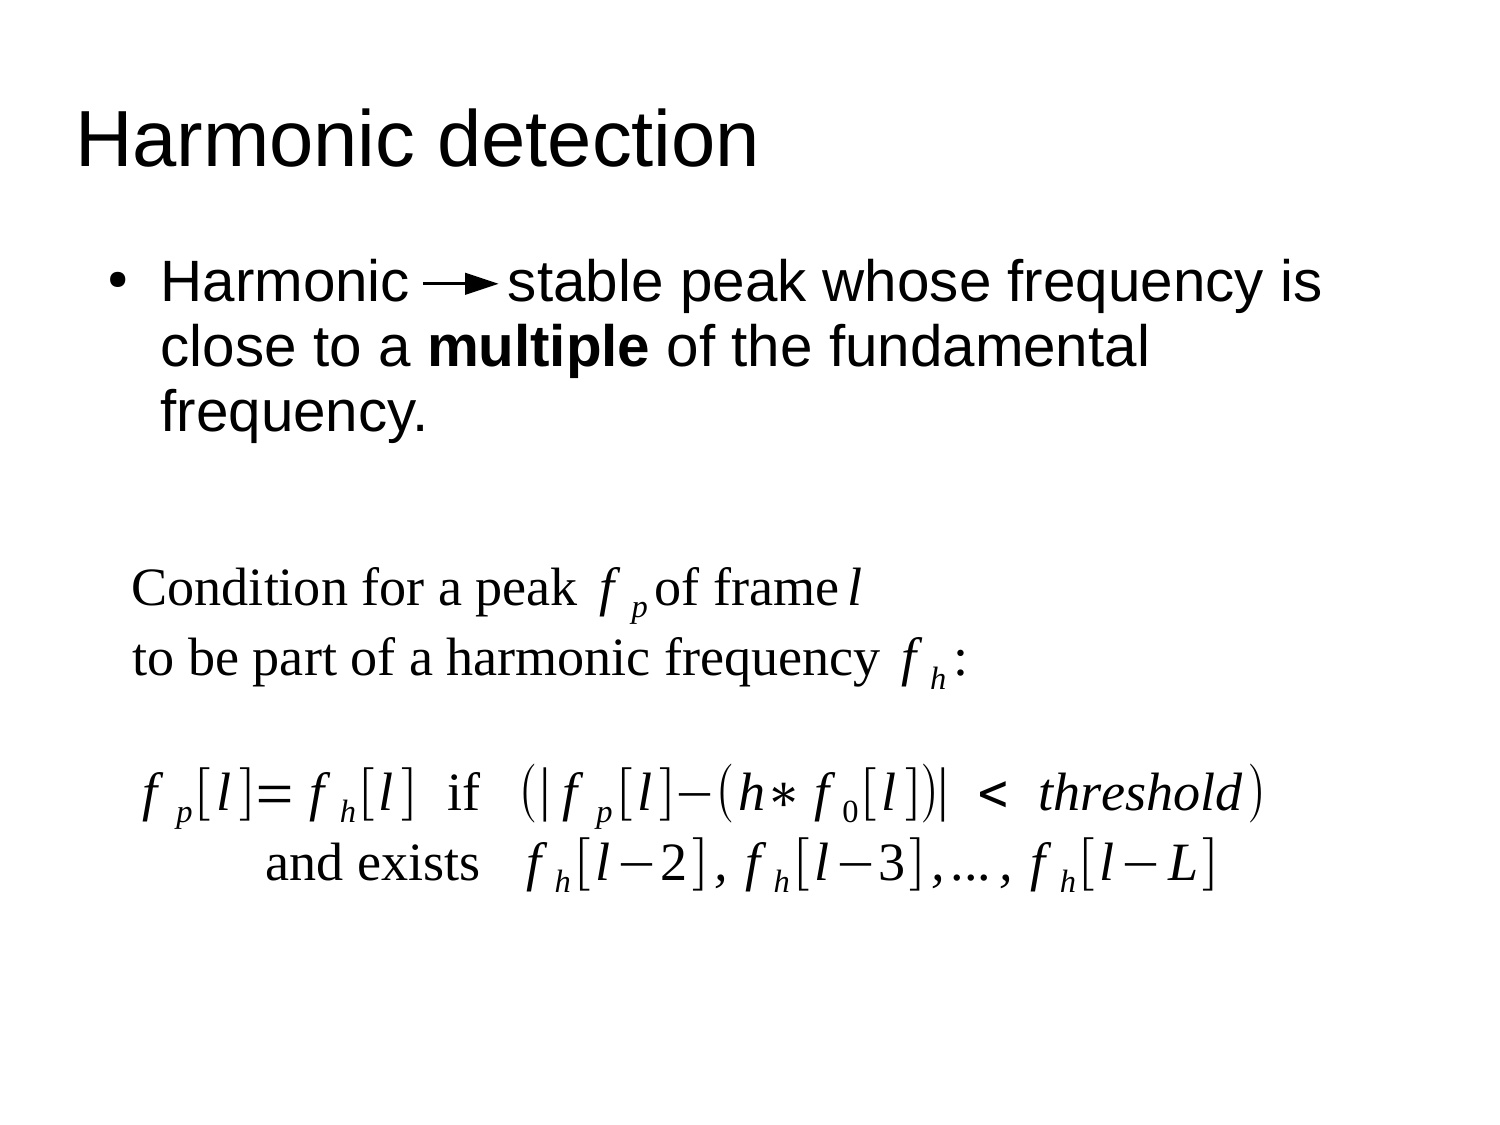

# Harmonic detection
Harmonic stable peak whose frequency is close to a multiple of the fundamental frequency.